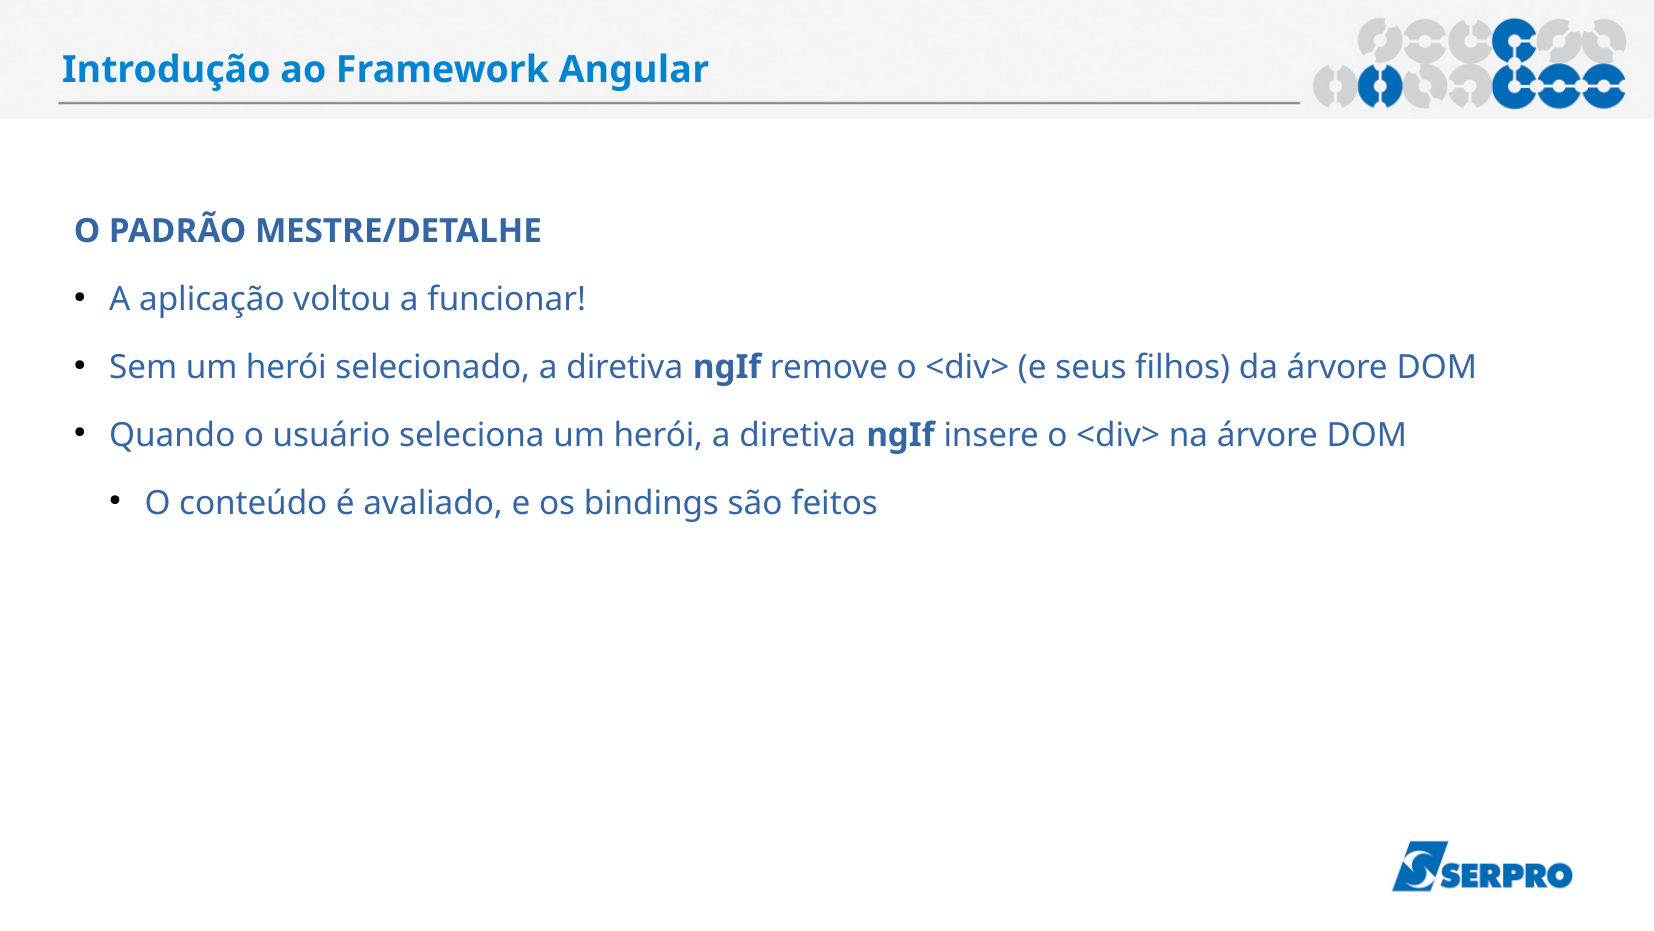

Introdução ao Framework Angular
O PADRÃO MESTRE/DETALHE
A aplicação voltou a funcionar!
Sem um herói selecionado, a diretiva ngIf remove o <div> (e seus filhos) da árvore DOM
Quando o usuário seleciona um herói, a diretiva ngIf insere o <div> na árvore DOM
O conteúdo é avaliado, e os bindings são feitos